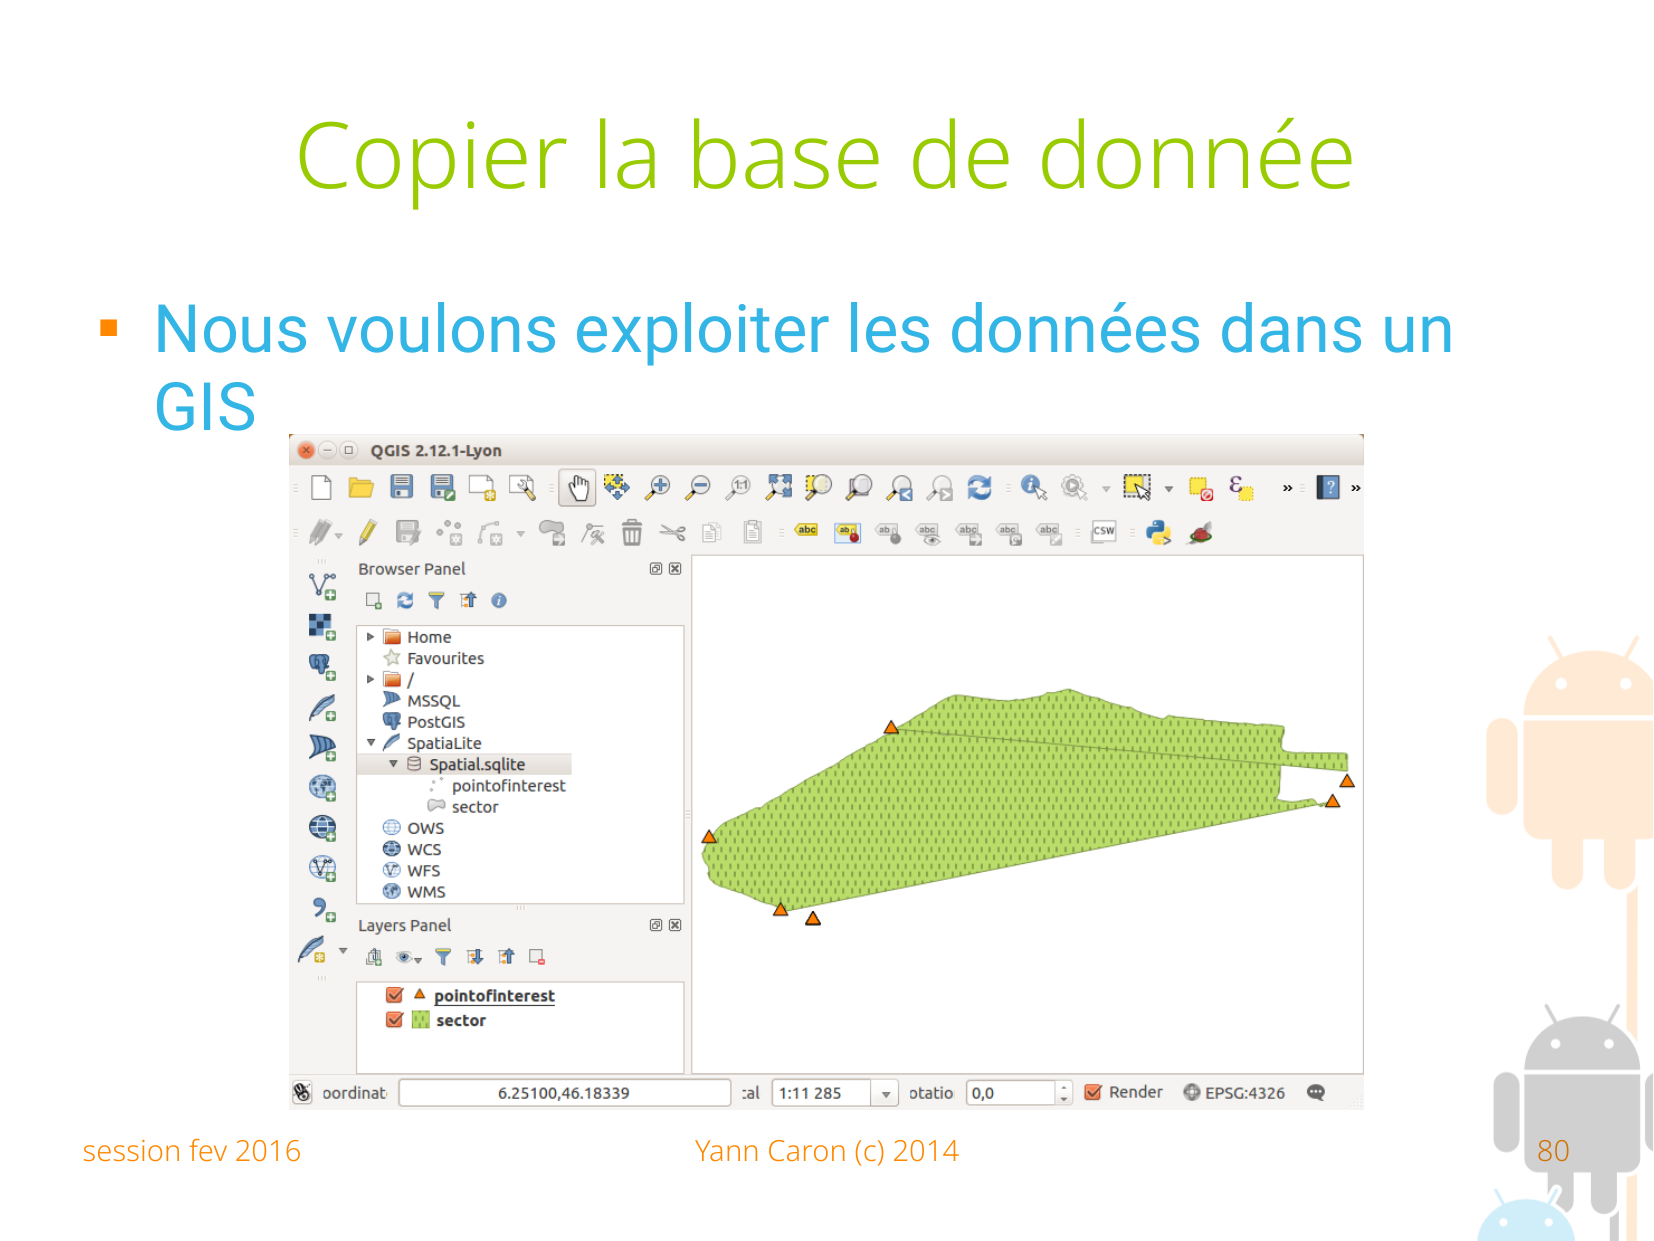

# Copier la base de donnée
Nous voulons exploiter les données dans un GIS
session fev 2016
Yann Caron (c) 2014
80